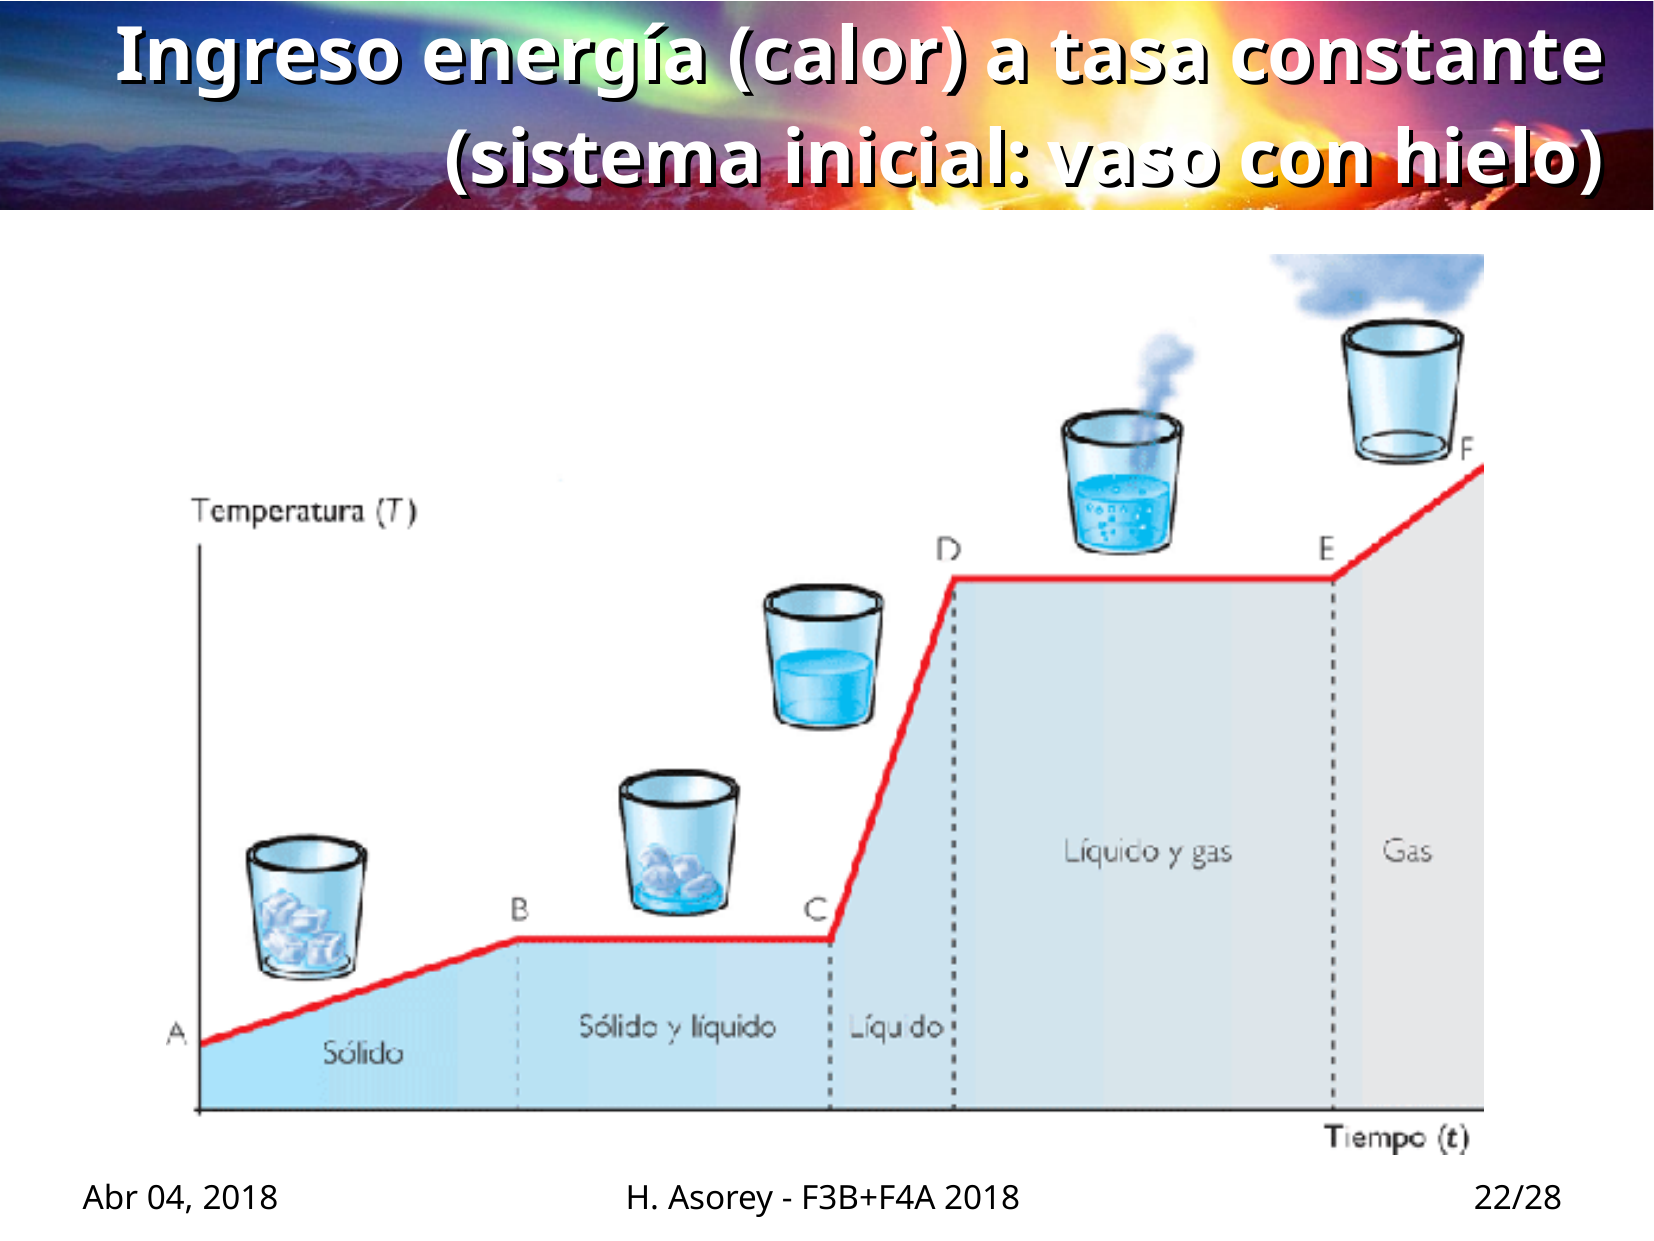

# Ingreso energía (calor) a tasa constante (sistema inicial: vaso con hielo)
Abr 04, 2018
H. Asorey - F3B+F4A 2018
22